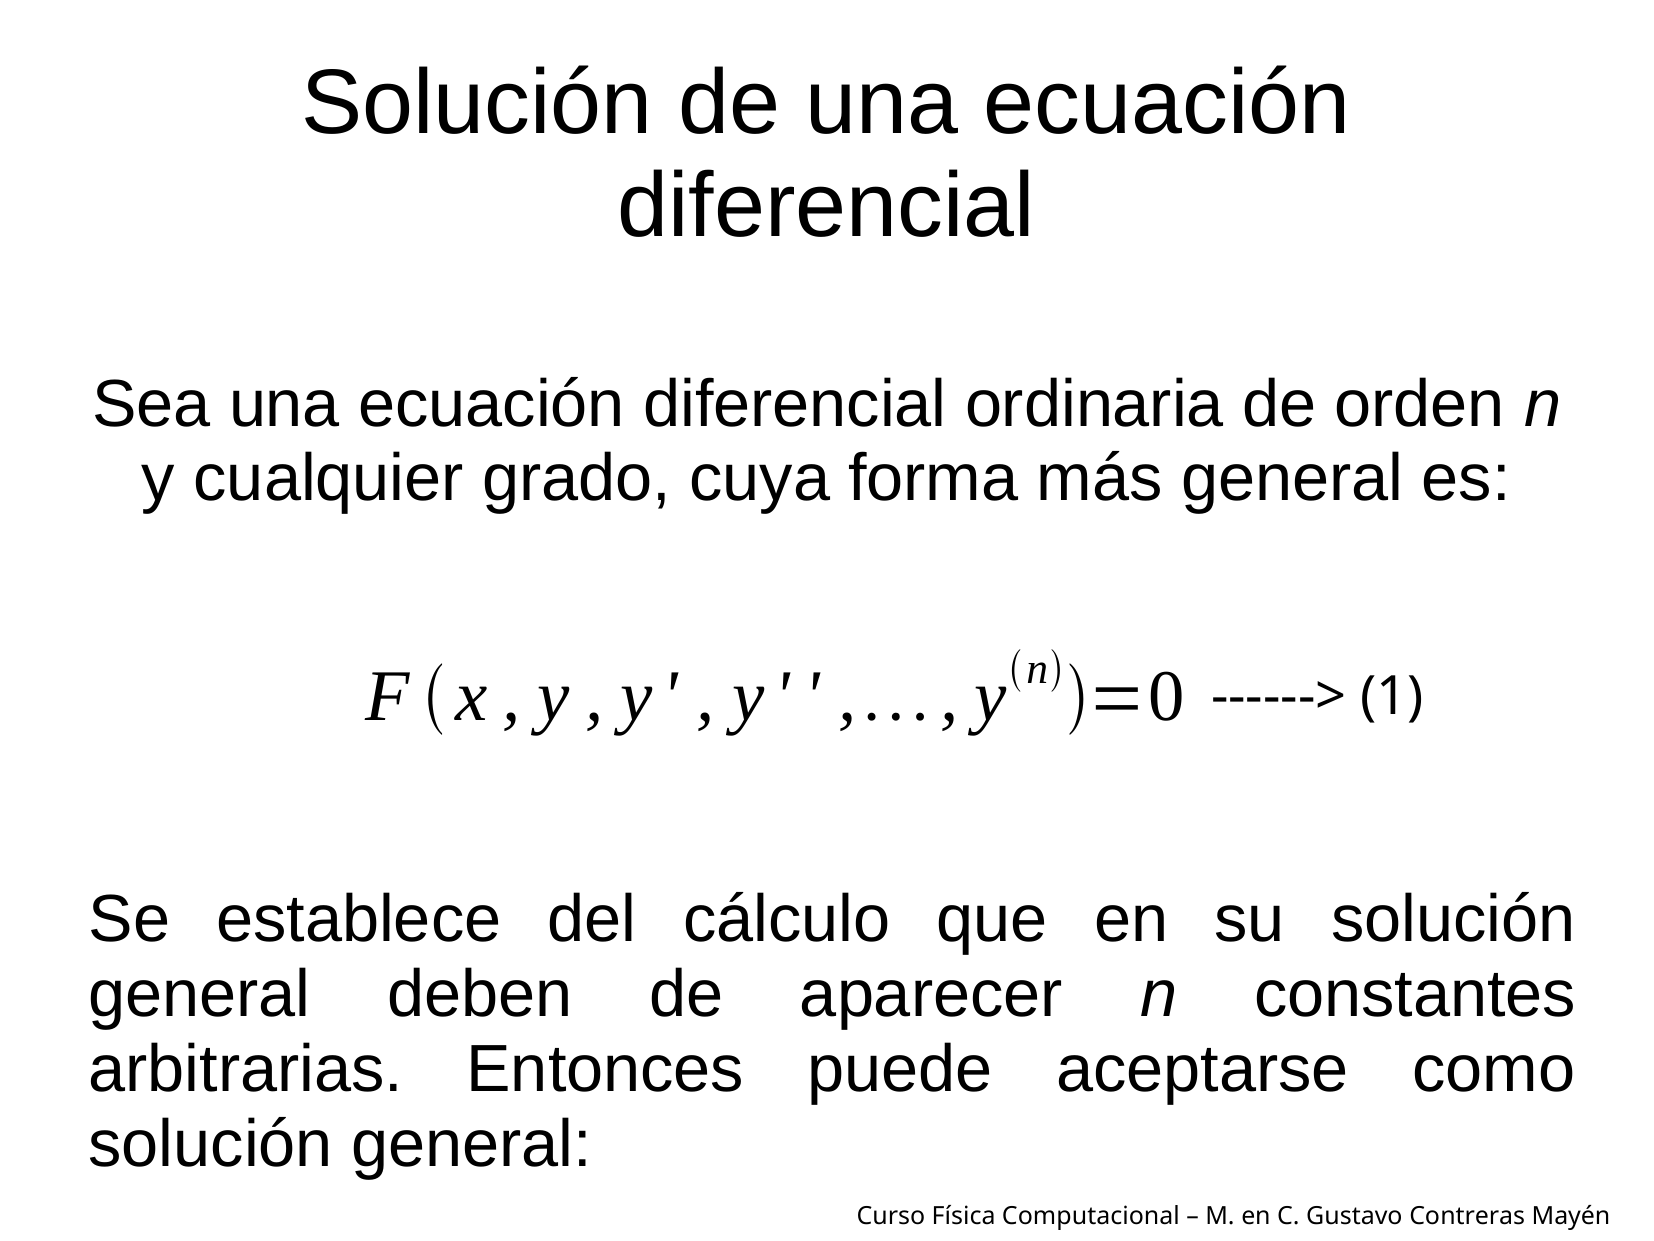

# Solución de una ecuación diferencial
Sea una ecuación diferencial ordinaria de orden n y cualquier grado, cuya forma más general es:
------> (1)
Se establece del cálculo que en su solución general deben de aparecer n constantes arbitrarias. Entonces puede aceptarse como solución general: